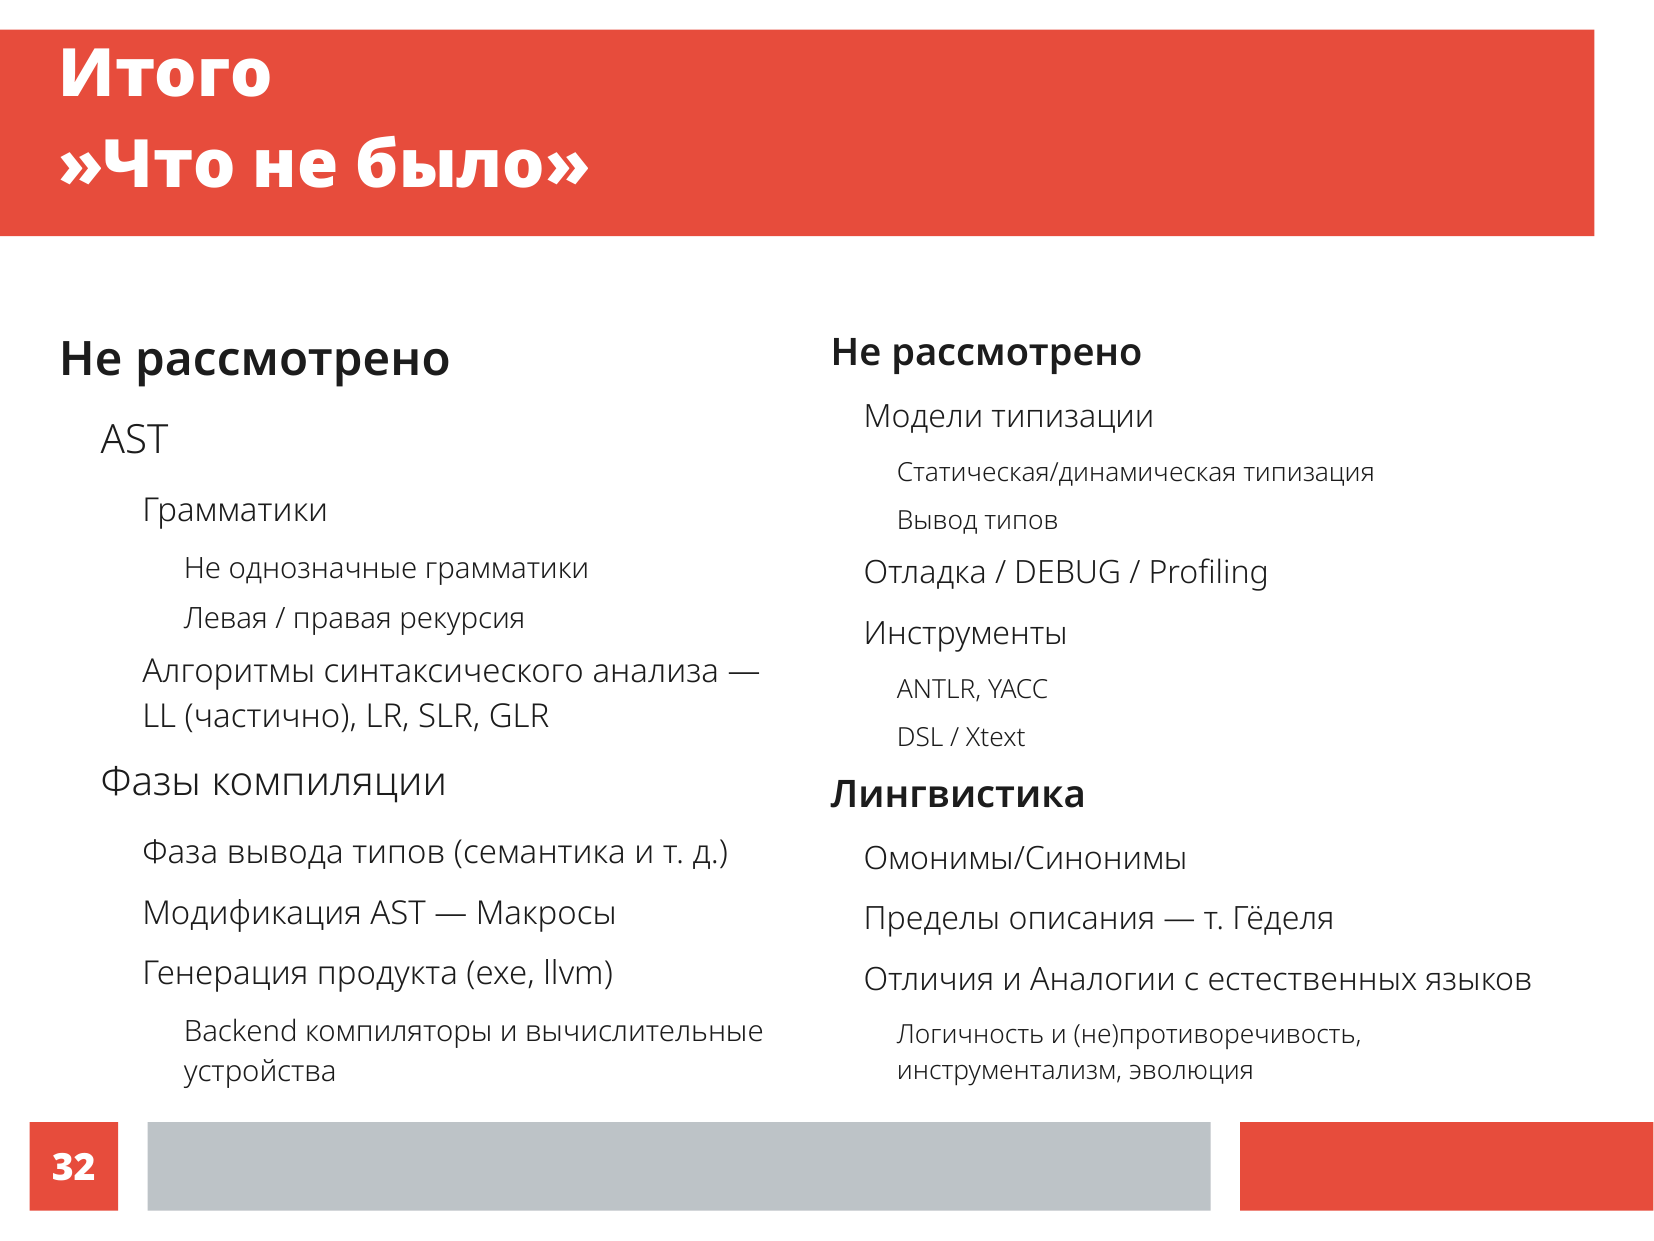

# Итого »Что не было»
Не рассмотрено
AST
Грамматики
Не однозначные грамматики
Левая / правая рекурсия
Алгоритмы синтаксического анализа — LL (частично), LR, SLR, GLR
Фазы компиляции
Фаза вывода типов (семантика и т. д.)
Модификация AST — Макросы
Генерация продукта (exe, llvm)
Backend компиляторы и вычислительные устройства
Не рассмотрено
Модели типизации
Статическая/динамическая типизация
Вывод типов
Отладка / DEBUG / Profiling
Инструменты
ANTLR, YACC
DSL / Xtext
Лингвистика
Омонимы/Синонимы
Пределы описания — т. Гёделя
Отличия и Аналогии с естественных языков
Логичность и (не)противоречивость, инструментализм, эволюция
32